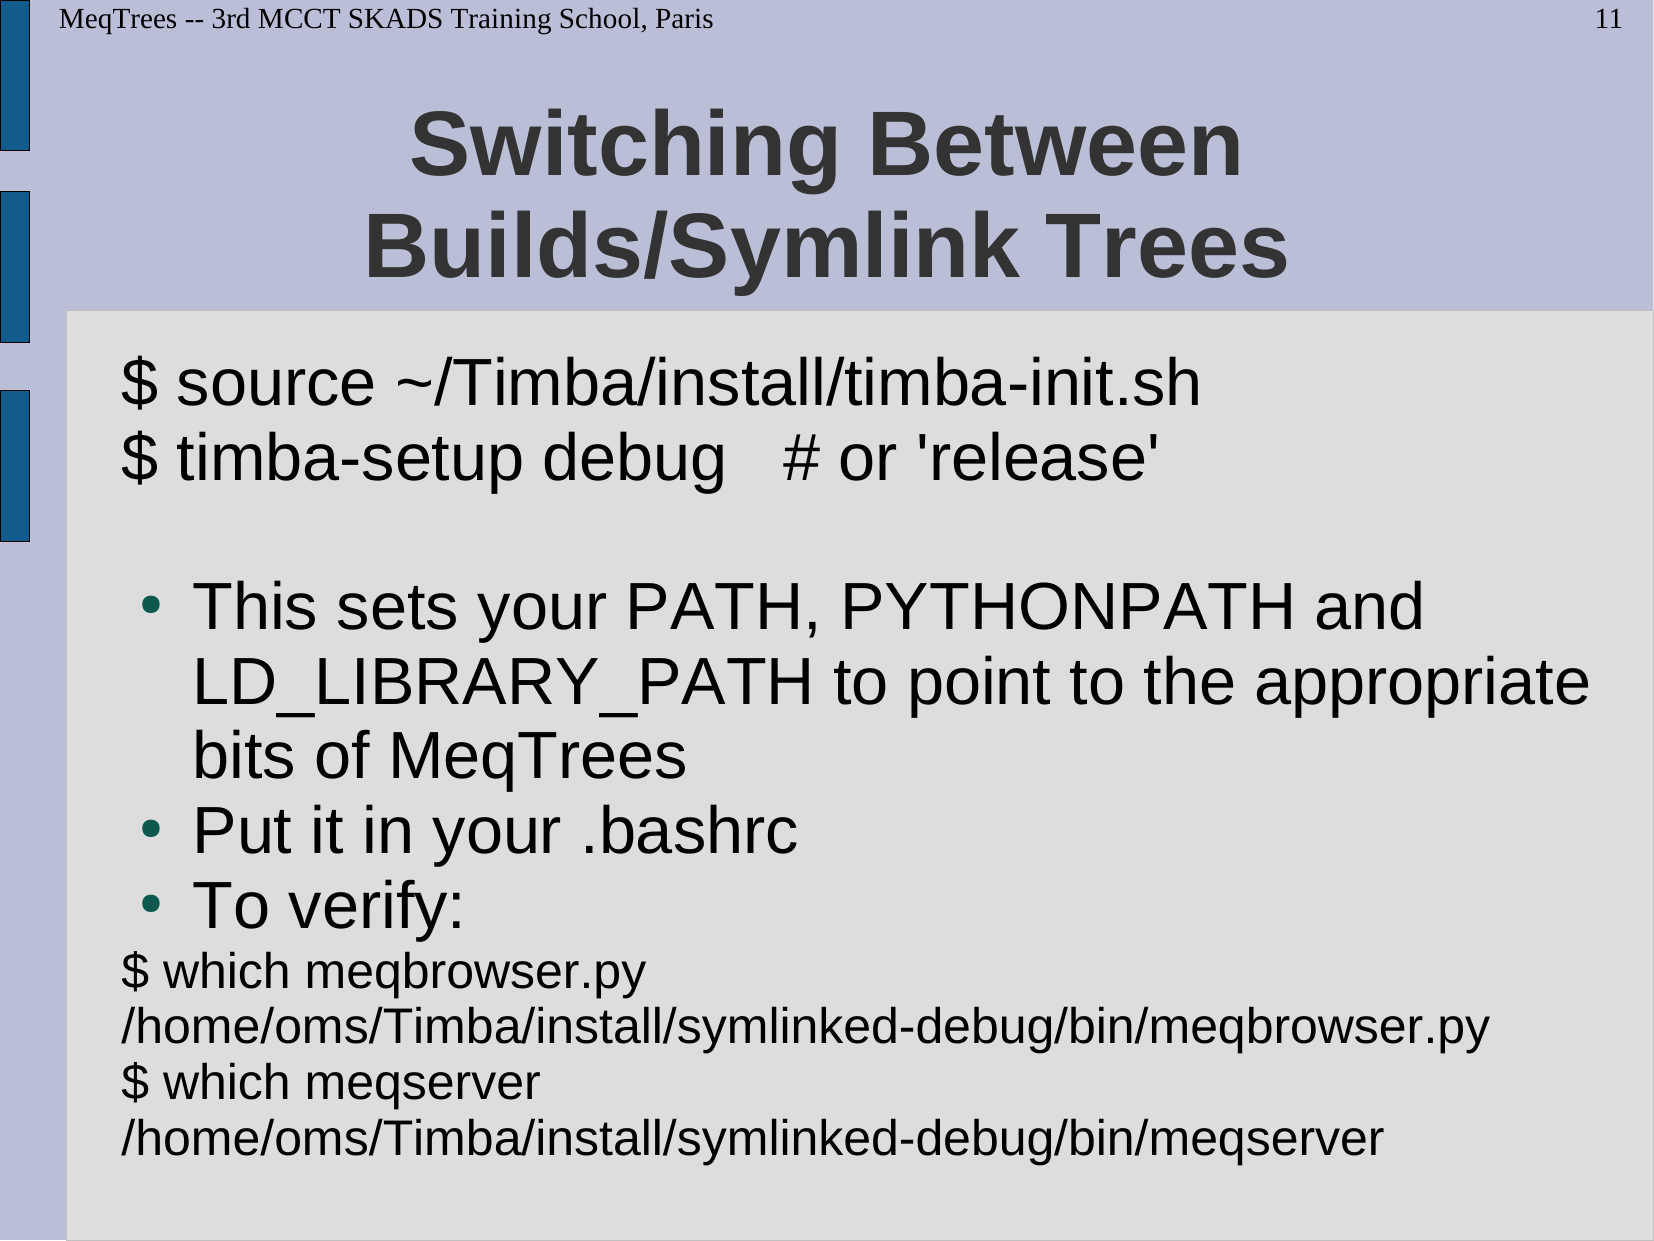

MeqTrees -- 3rd MCCT SKADS Training School, Paris
11
# Switching Between Builds/Symlink Trees
$ source ~/Timba/install/timba-init.sh
$ timba-setup debug # or 'release'
This sets your PATH, PYTHONPATH and LD_LIBRARY_PATH to point to the appropriate bits of MeqTrees
Put it in your .bashrc
To verify:
$ which meqbrowser.py
/home/oms/Timba/install/symlinked-debug/bin/meqbrowser.py
$ which meqserver
/home/oms/Timba/install/symlinked-debug/bin/meqserver